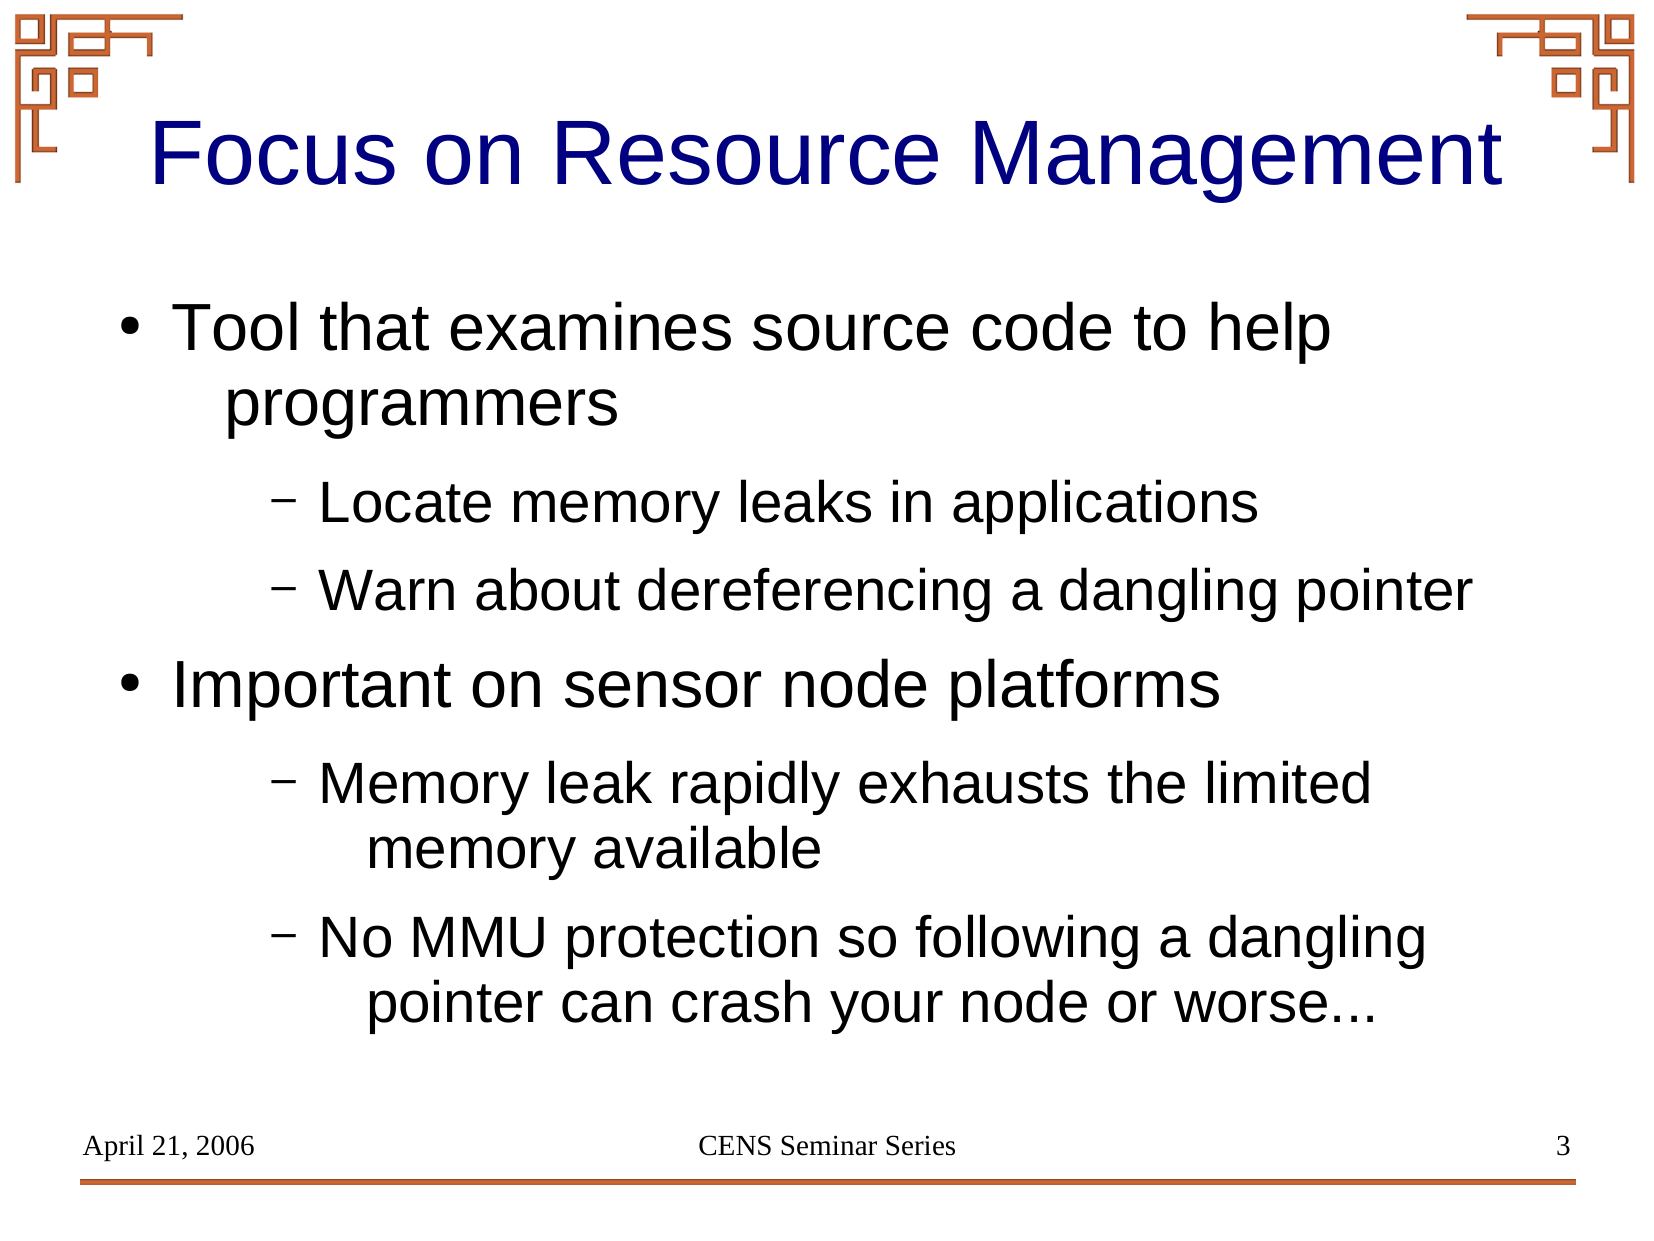

# Focus on Resource Management
Tool that examines source code to help programmers
Locate memory leaks in applications
Warn about dereferencing a dangling pointer
Important on sensor node platforms
Memory leak rapidly exhausts the limited memory available
No MMU protection so following a dangling pointer can crash your node or worse...
April 21, 2006
CENS Seminar Series
3